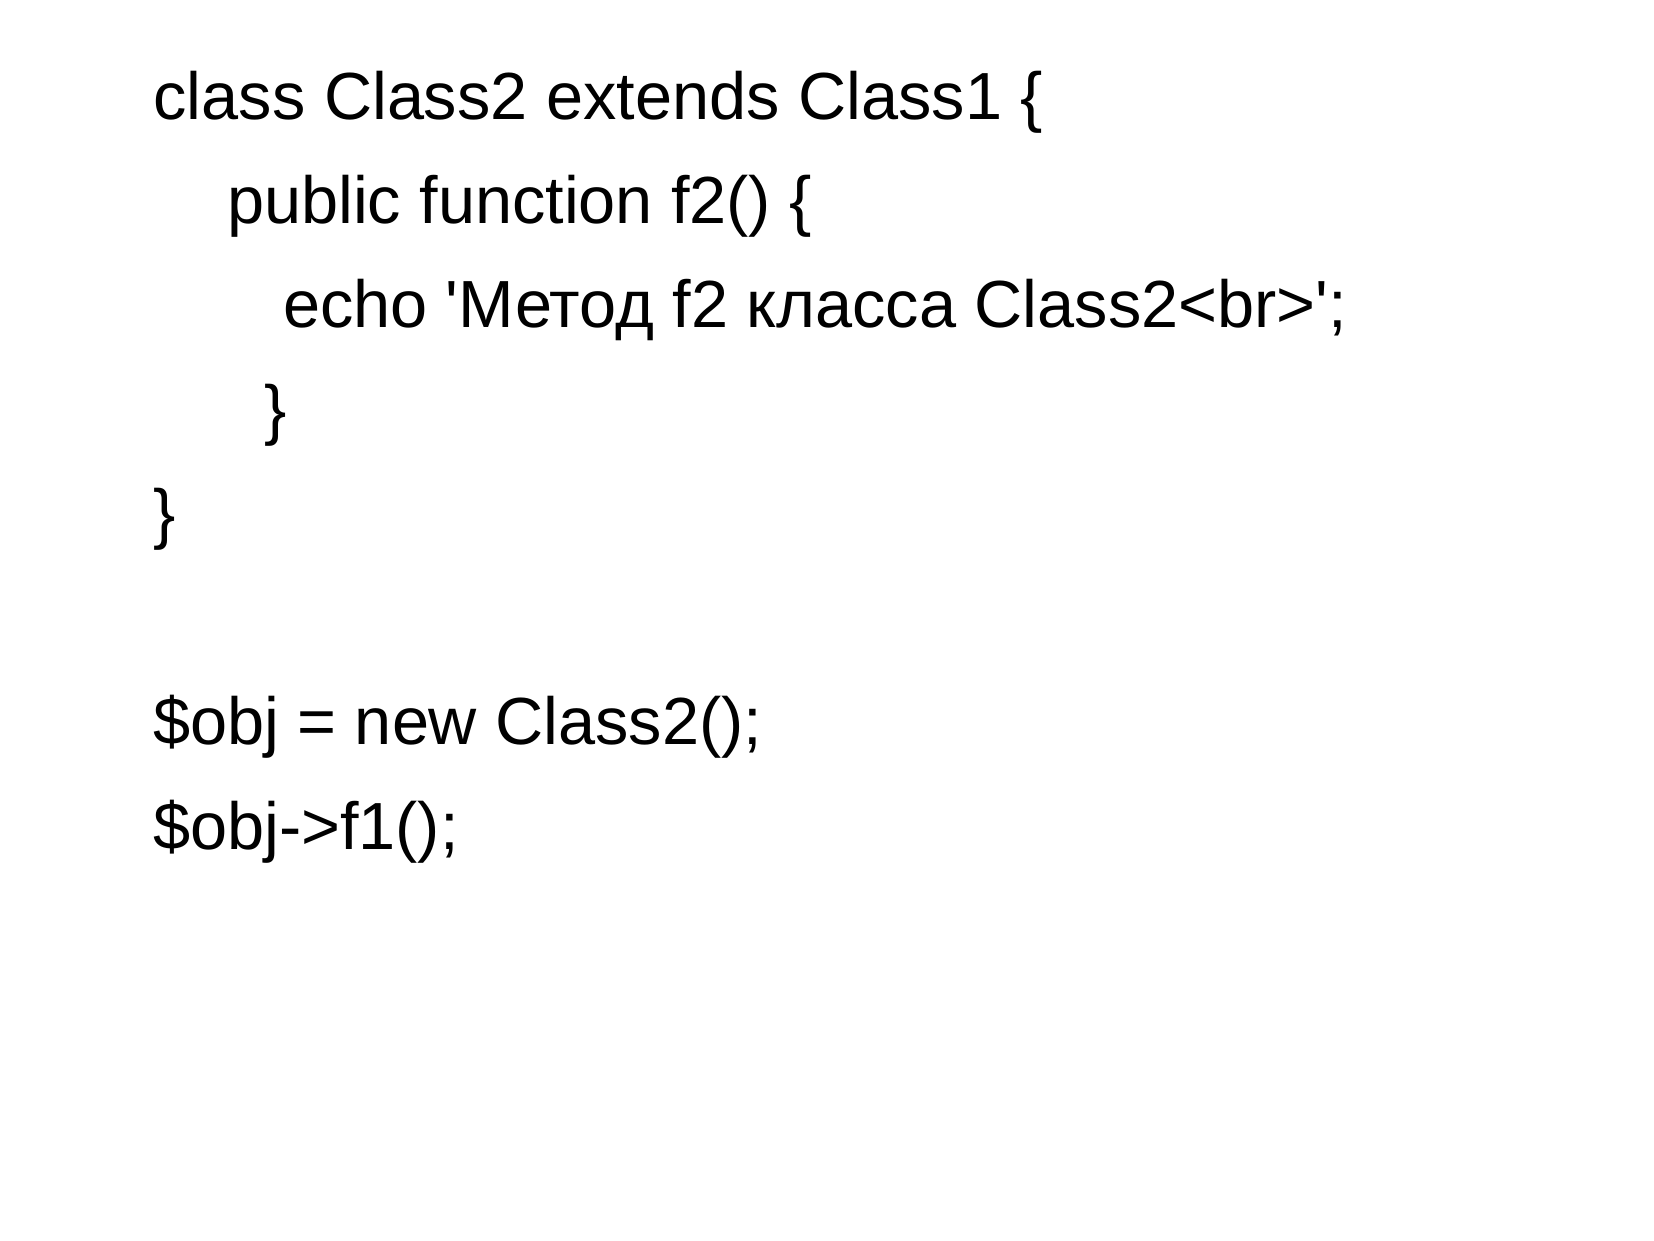

# class Class2 extends Class1 {
 public function f2() {
 echo 'Метод f2 класса Class2<br>';
 }
}
$obj = new Class2();
$obj->f1();